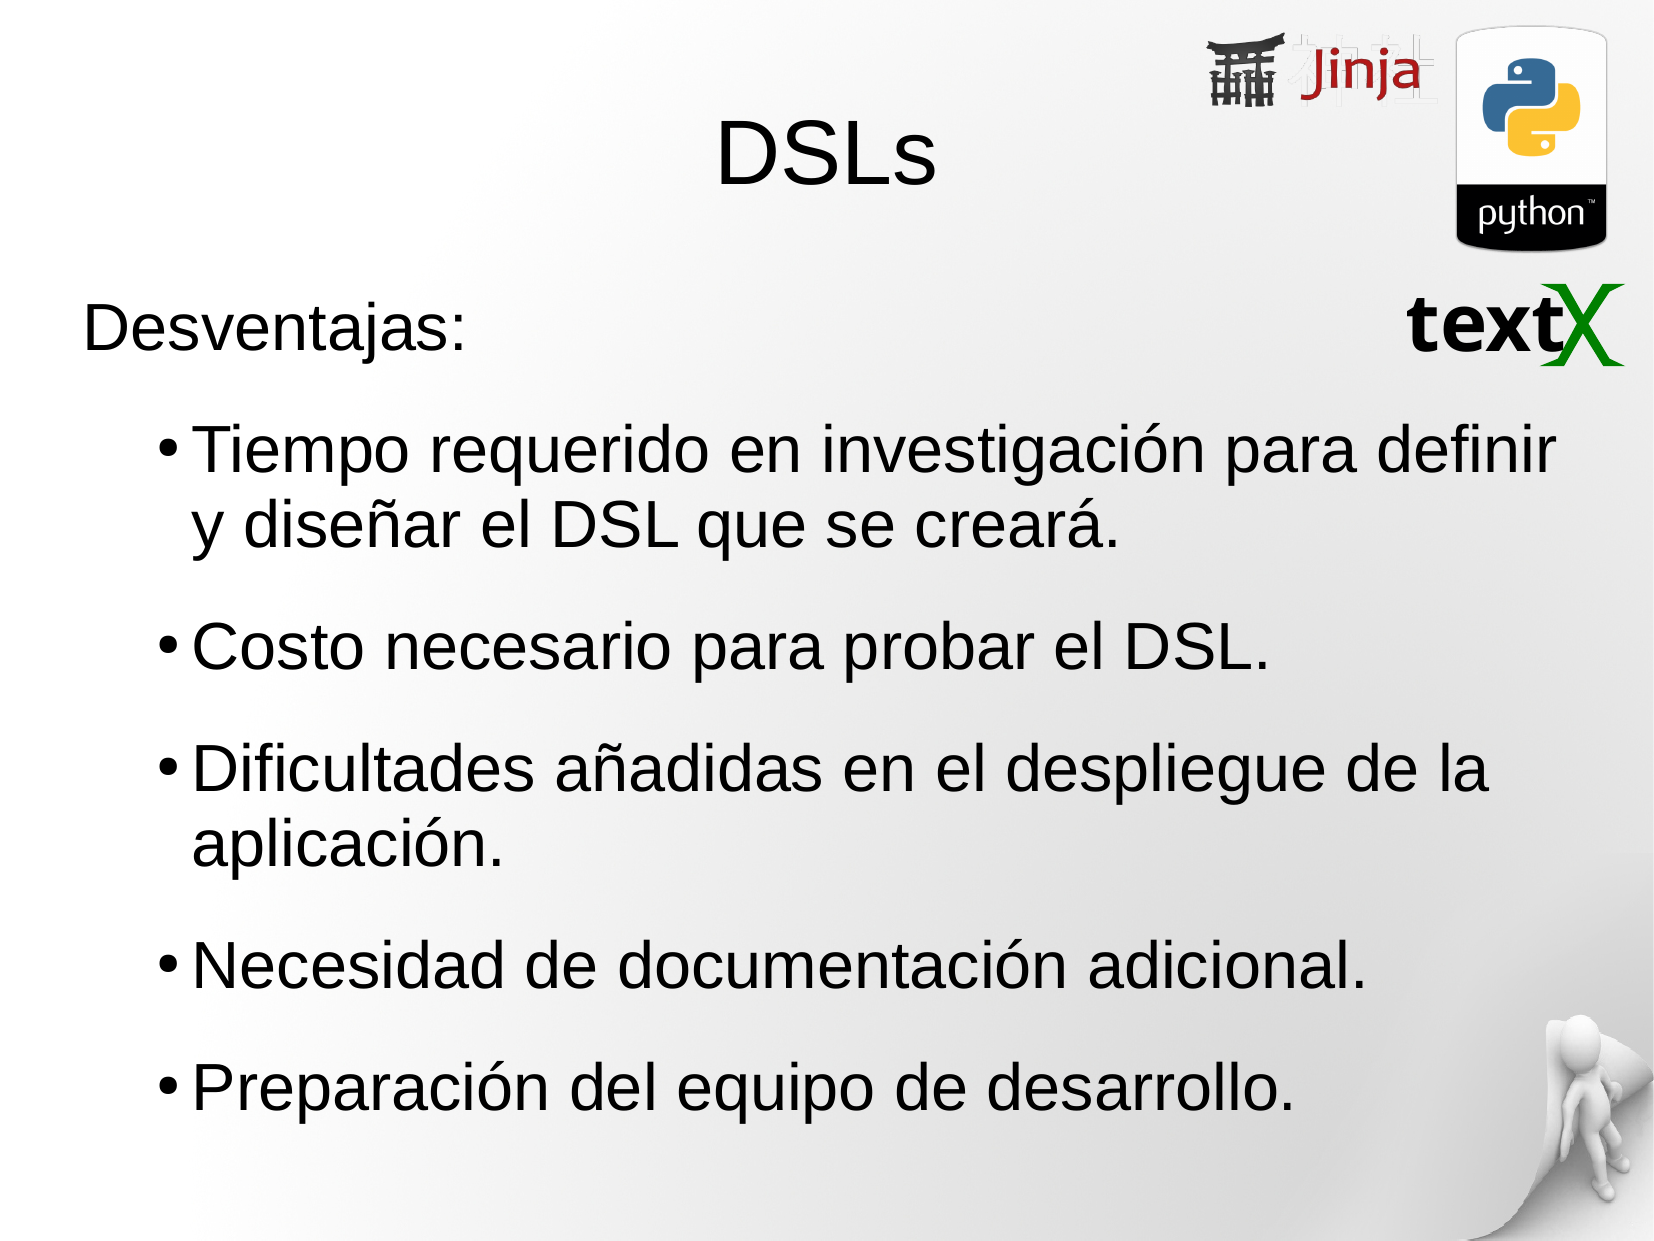

# DSLs
Desventajas:
Tiempo requerido en investigación para definir y diseñar el DSL que se creará.
Costo necesario para probar el DSL.
Dificultades añadidas en el despliegue de la aplicación.
Necesidad de documentación adicional.
Preparación del equipo de desarrollo.